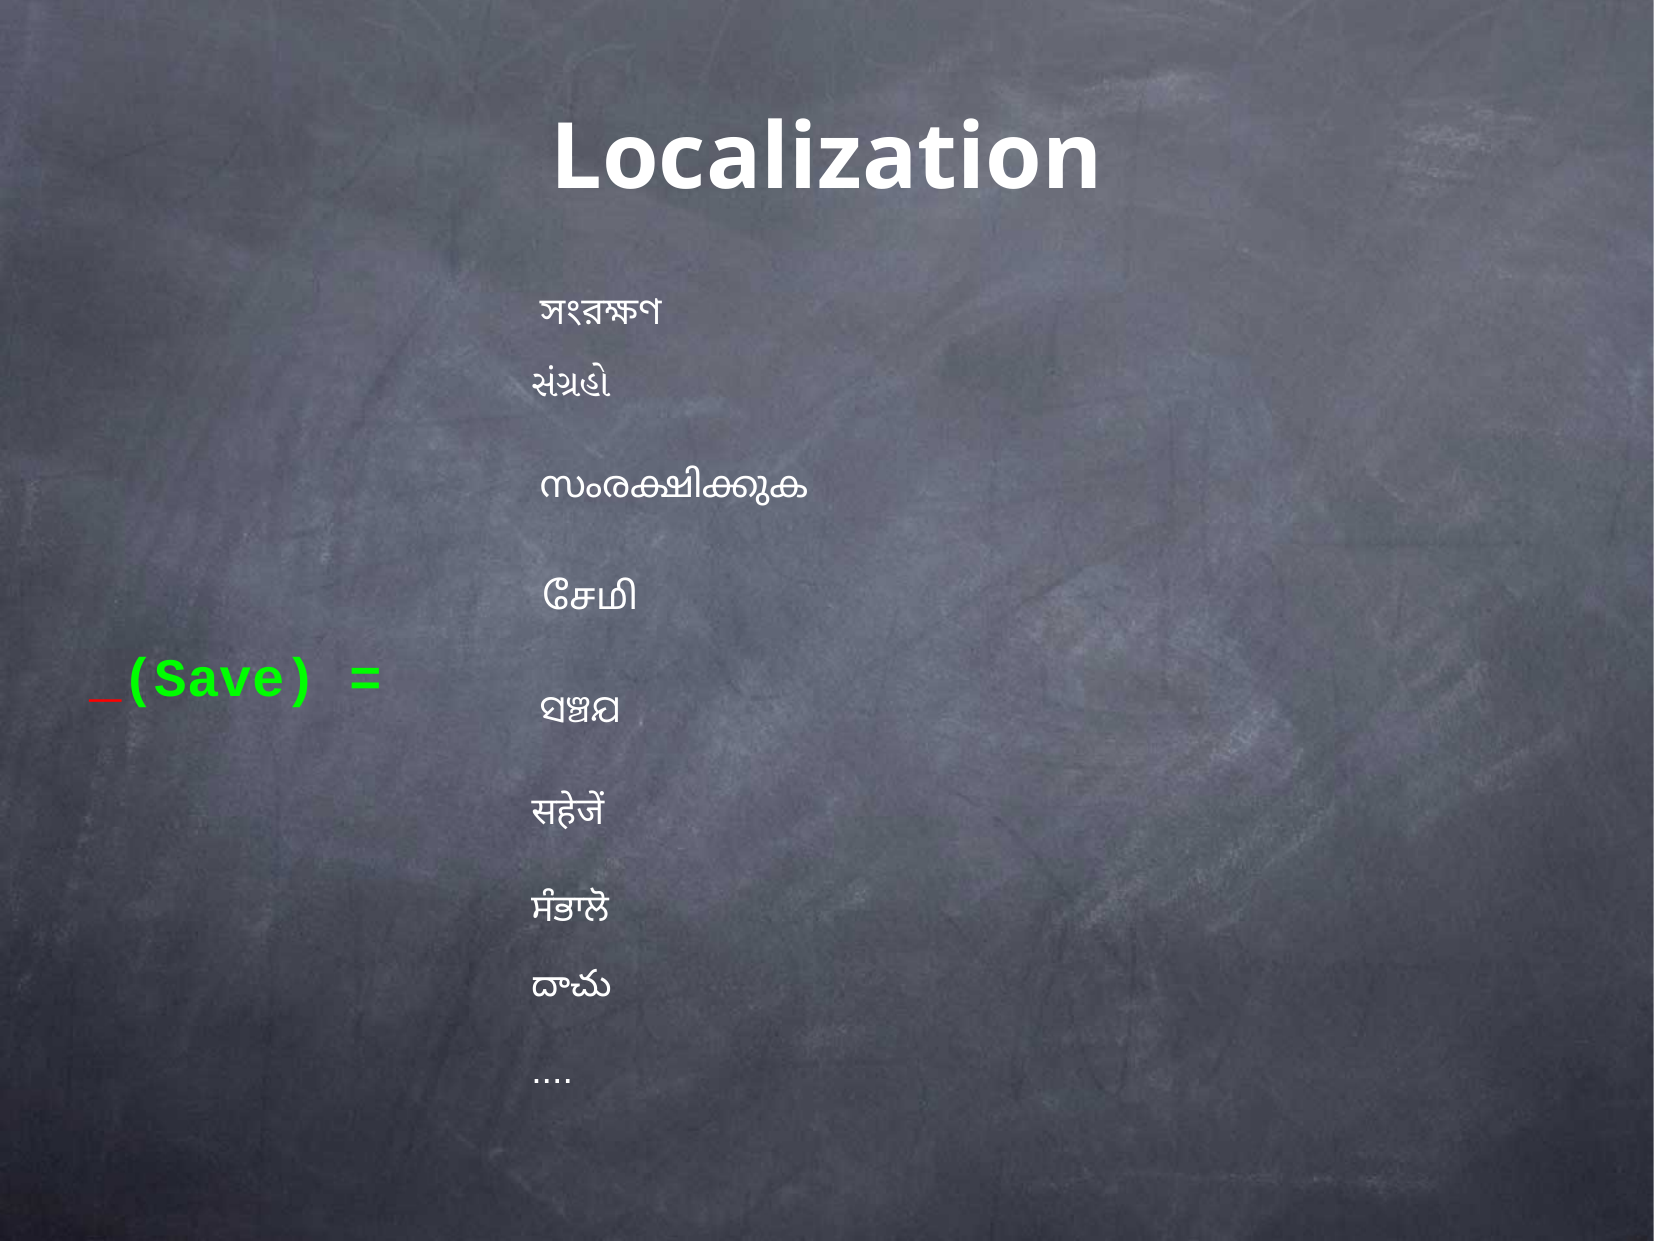

# Localization
সংরক্ষণ
સંગ્રહો
സംരക്ഷിക്കുക
சேமி
_(Save) =
ସଞ୍ଚଯ
सहेजें
ਸੰਭਾਲੋ
దాచు
....